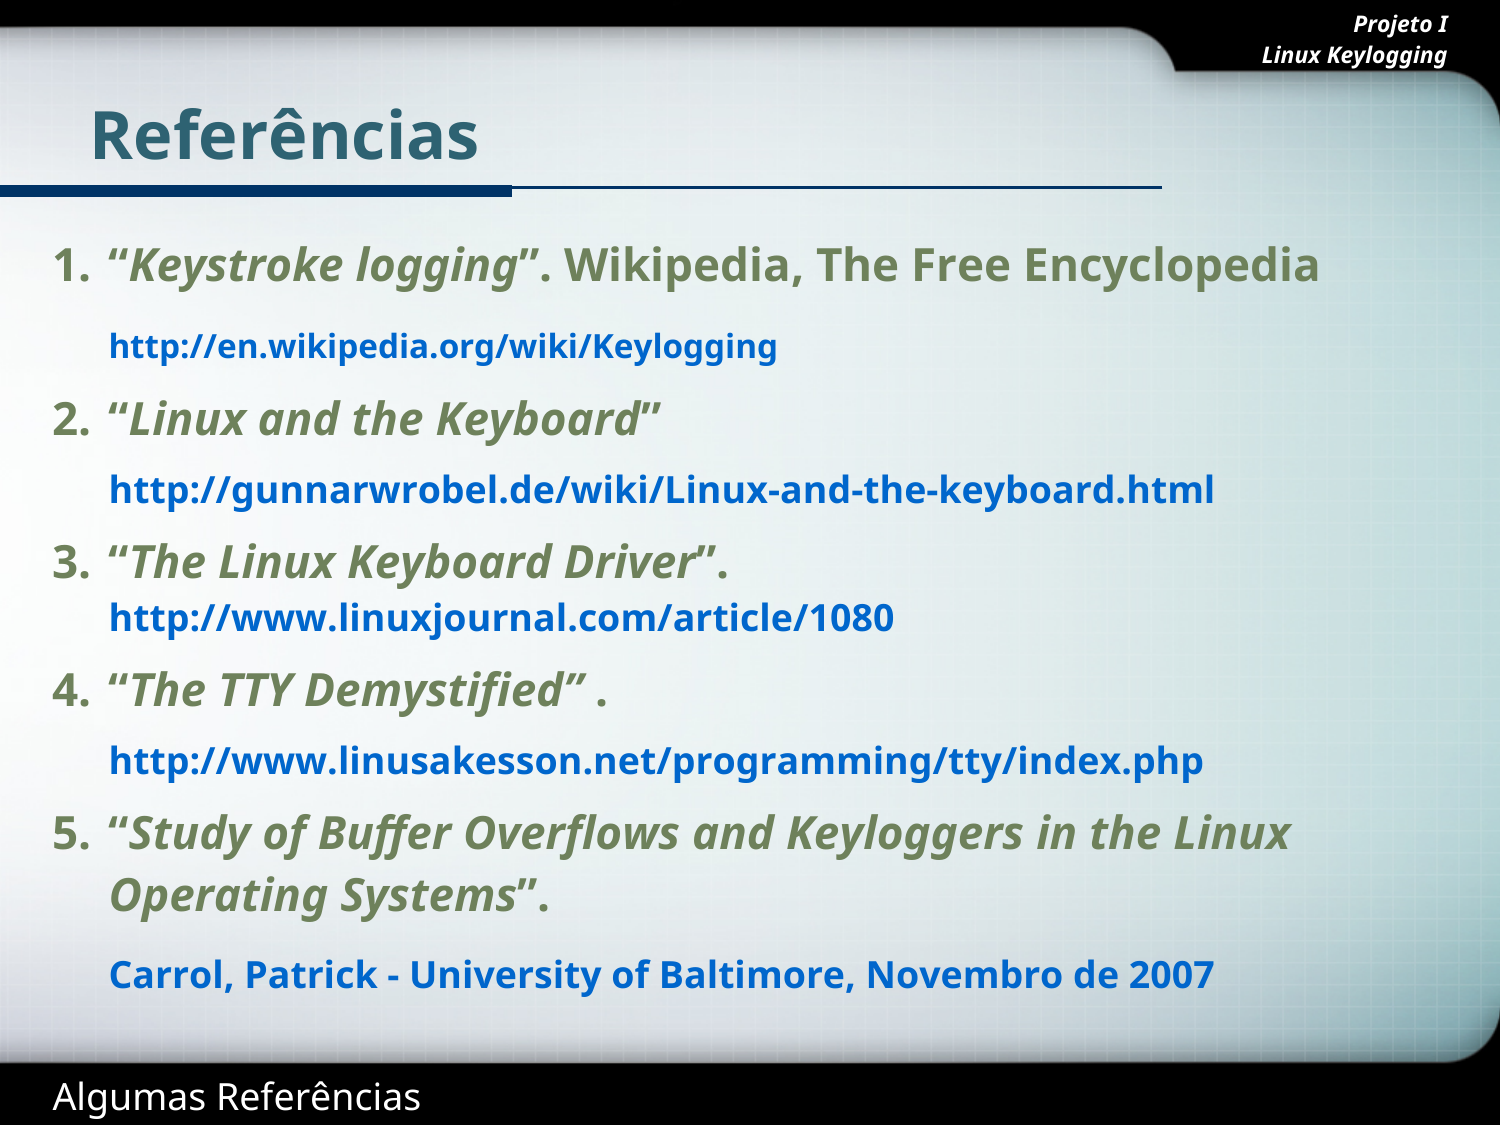

# Referências
“Keystroke logging”. Wikipedia, The Free Encyclopedia
http://en.wikipedia.org/wiki/Keylogging
“Linux and the Keyboard”
http://gunnarwrobel.de/wiki/Linux-and-the-keyboard.html
“The Linux Keyboard Driver”. http://www.linuxjournal.com/article/1080
“The TTY Demystiﬁed” .
http://www.linusakesson.net/programming/tty/index.php
“Study of Buffer Overﬂows and Keyloggers in the Linux Operating Systems”.
Carrol, Patrick - University of Baltimore, Novembro de 2007
Algumas Referências